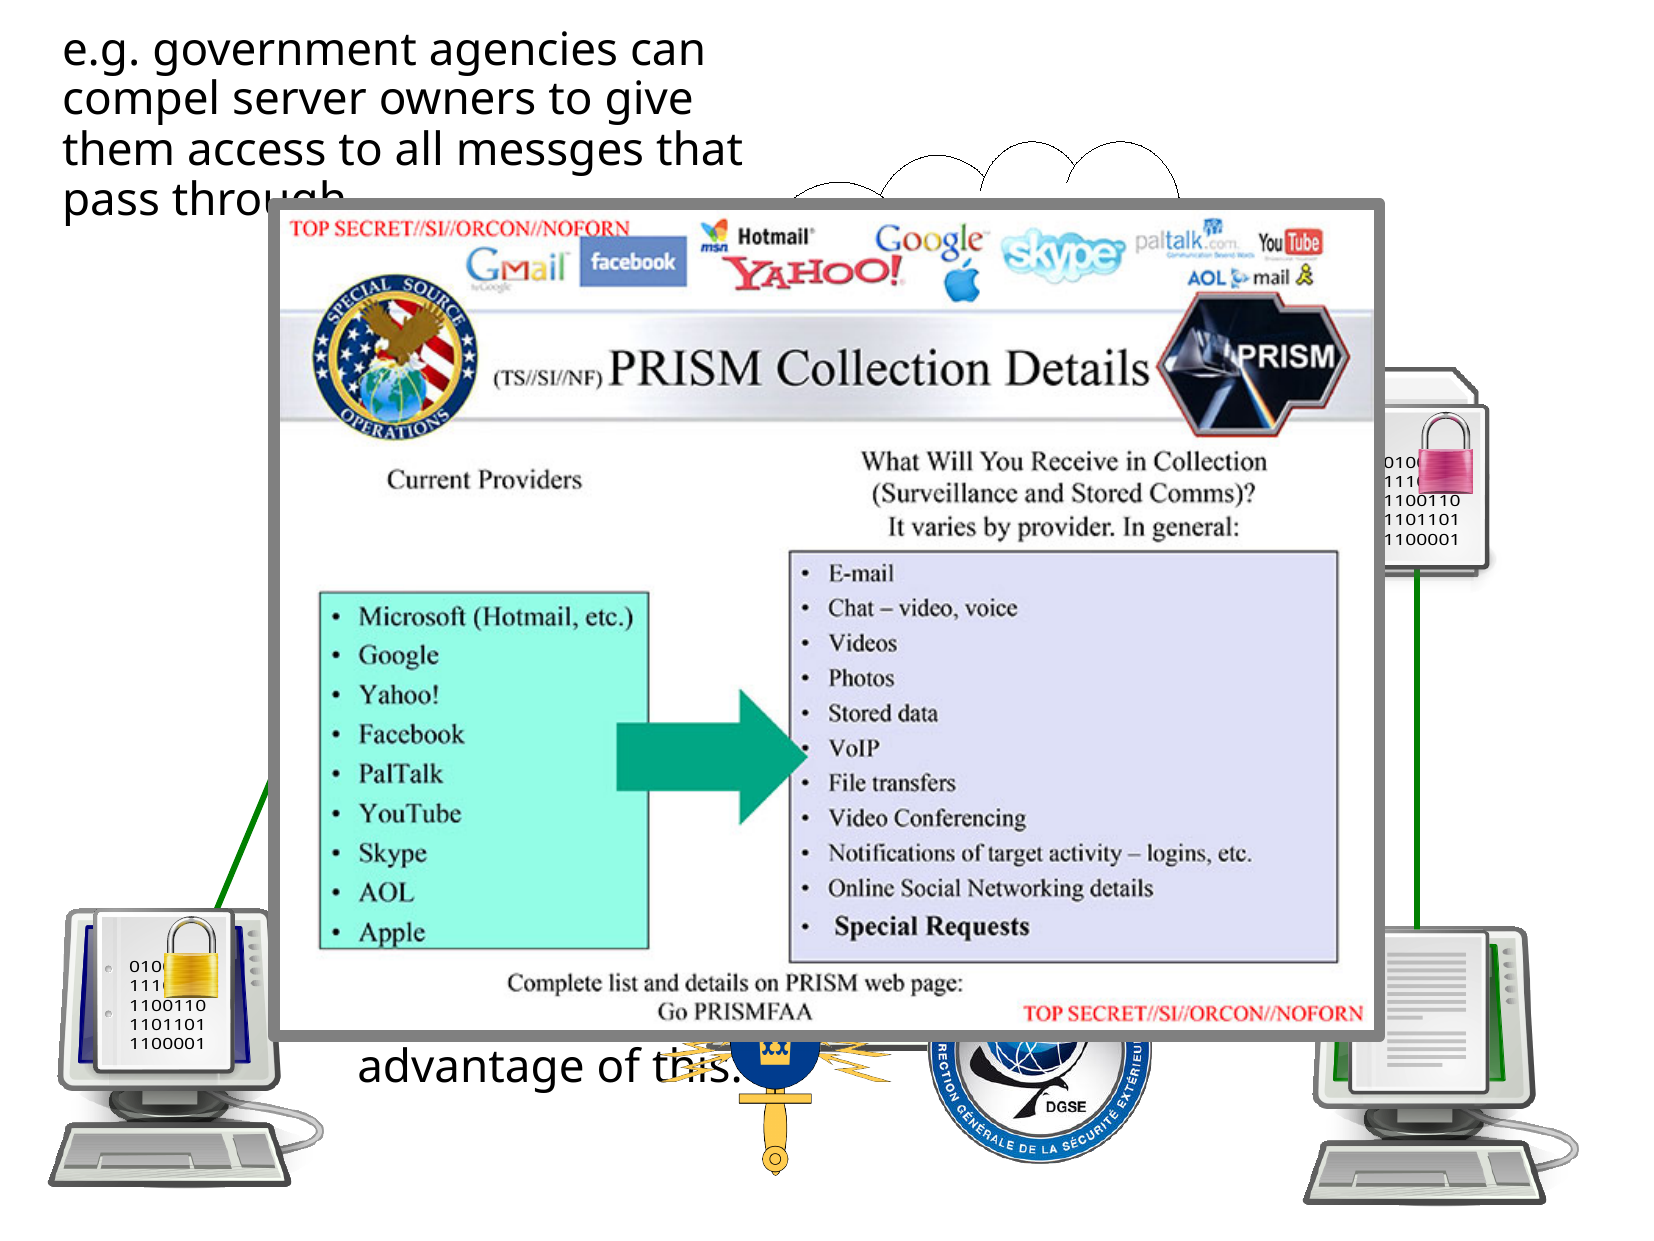

e.g. government agencies can compel server owners to give them access to all messges that pass through
With TLS the message is re-encrypted each time it reaches a server. An organization with sufficient authority can take advantage of this.